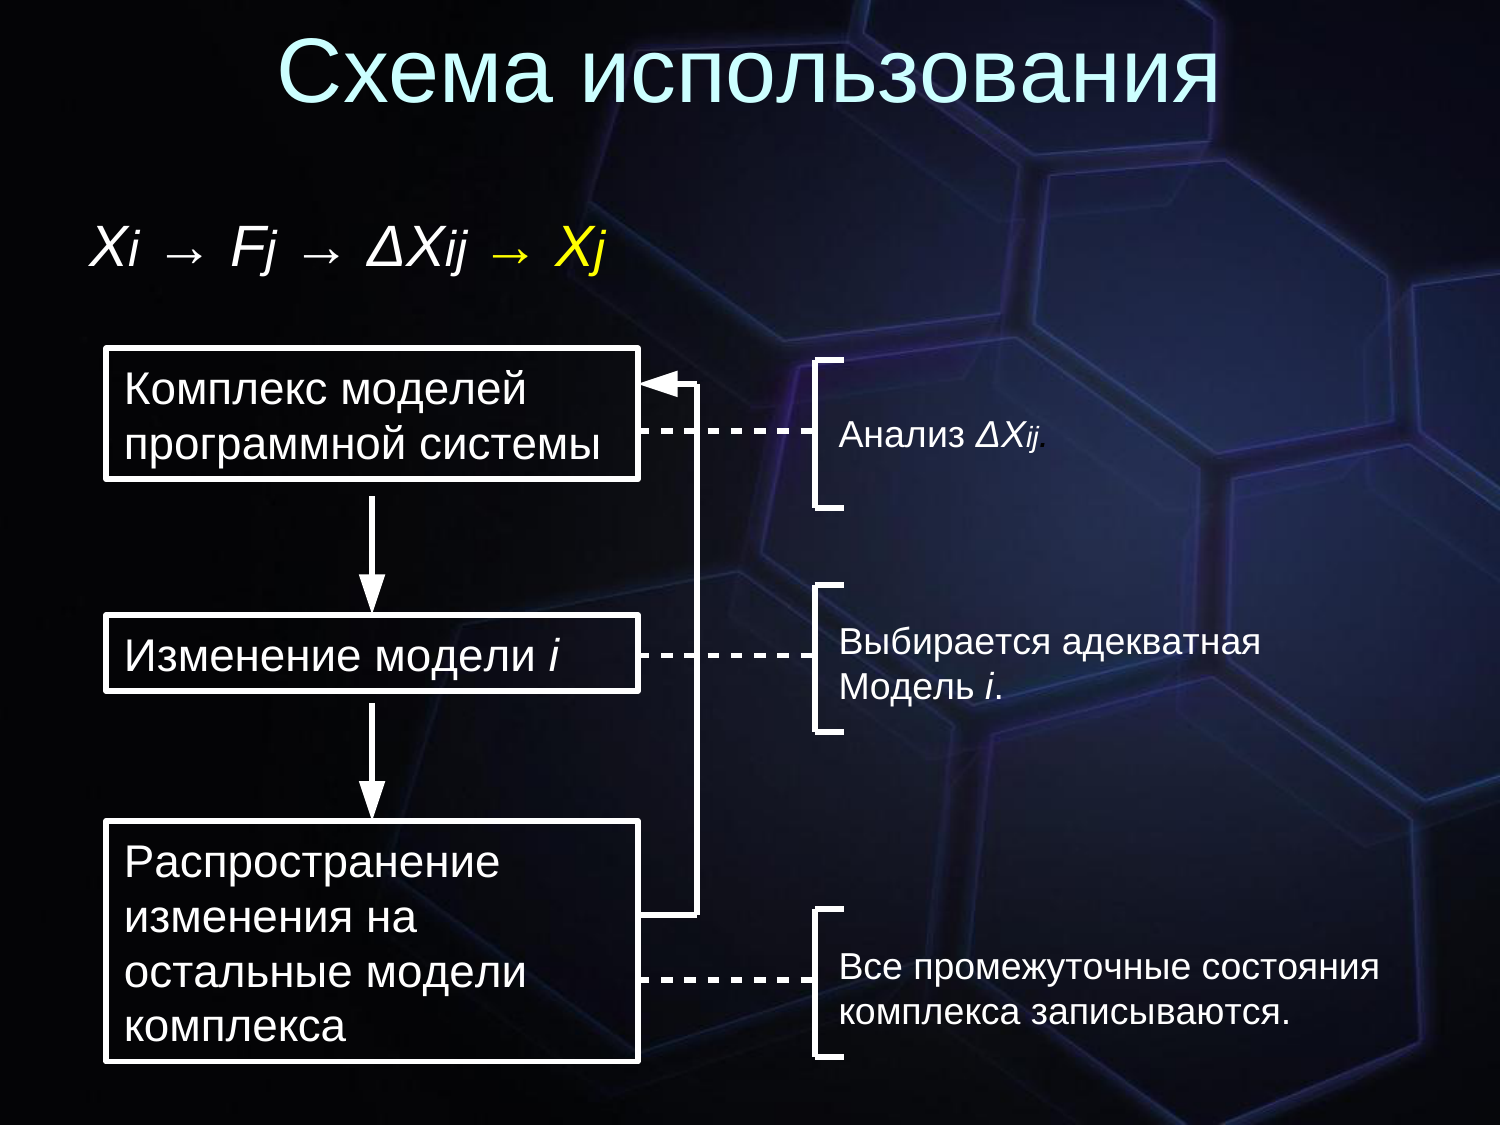

# Схема использования
Xi → Fj → ΔXij → Xj
Комплекс моделей программной системы
Анализ ΔXij.
Выбирается адекватная
Модель i.
Изменение модели i
Распространение изменения на остальные модели комплекса
Все промежуточные состояния
комплекса записываются.